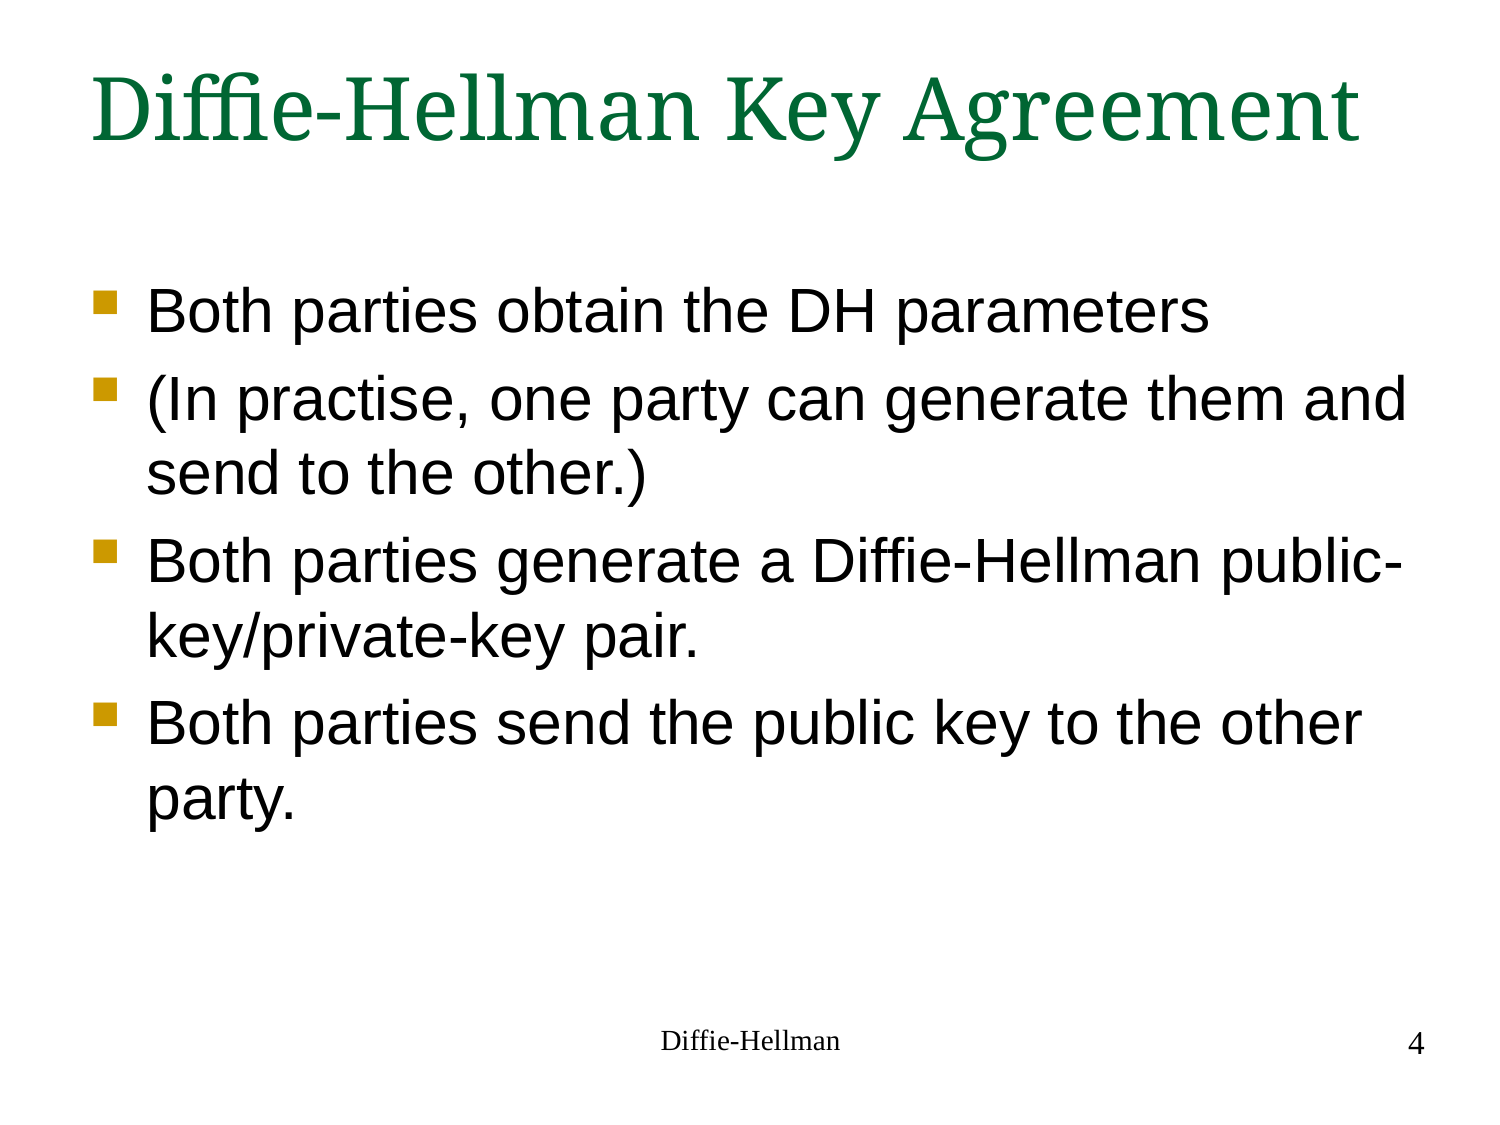

# Diffie-Hellman Key Agreement
Both parties obtain the DH parameters
(In practise, one party can generate them and send to the other.)
Both parties generate a Diffie-Hellman public-key/private-key pair.
Both parties send the public key to the other party.
Diffie-Hellman
4